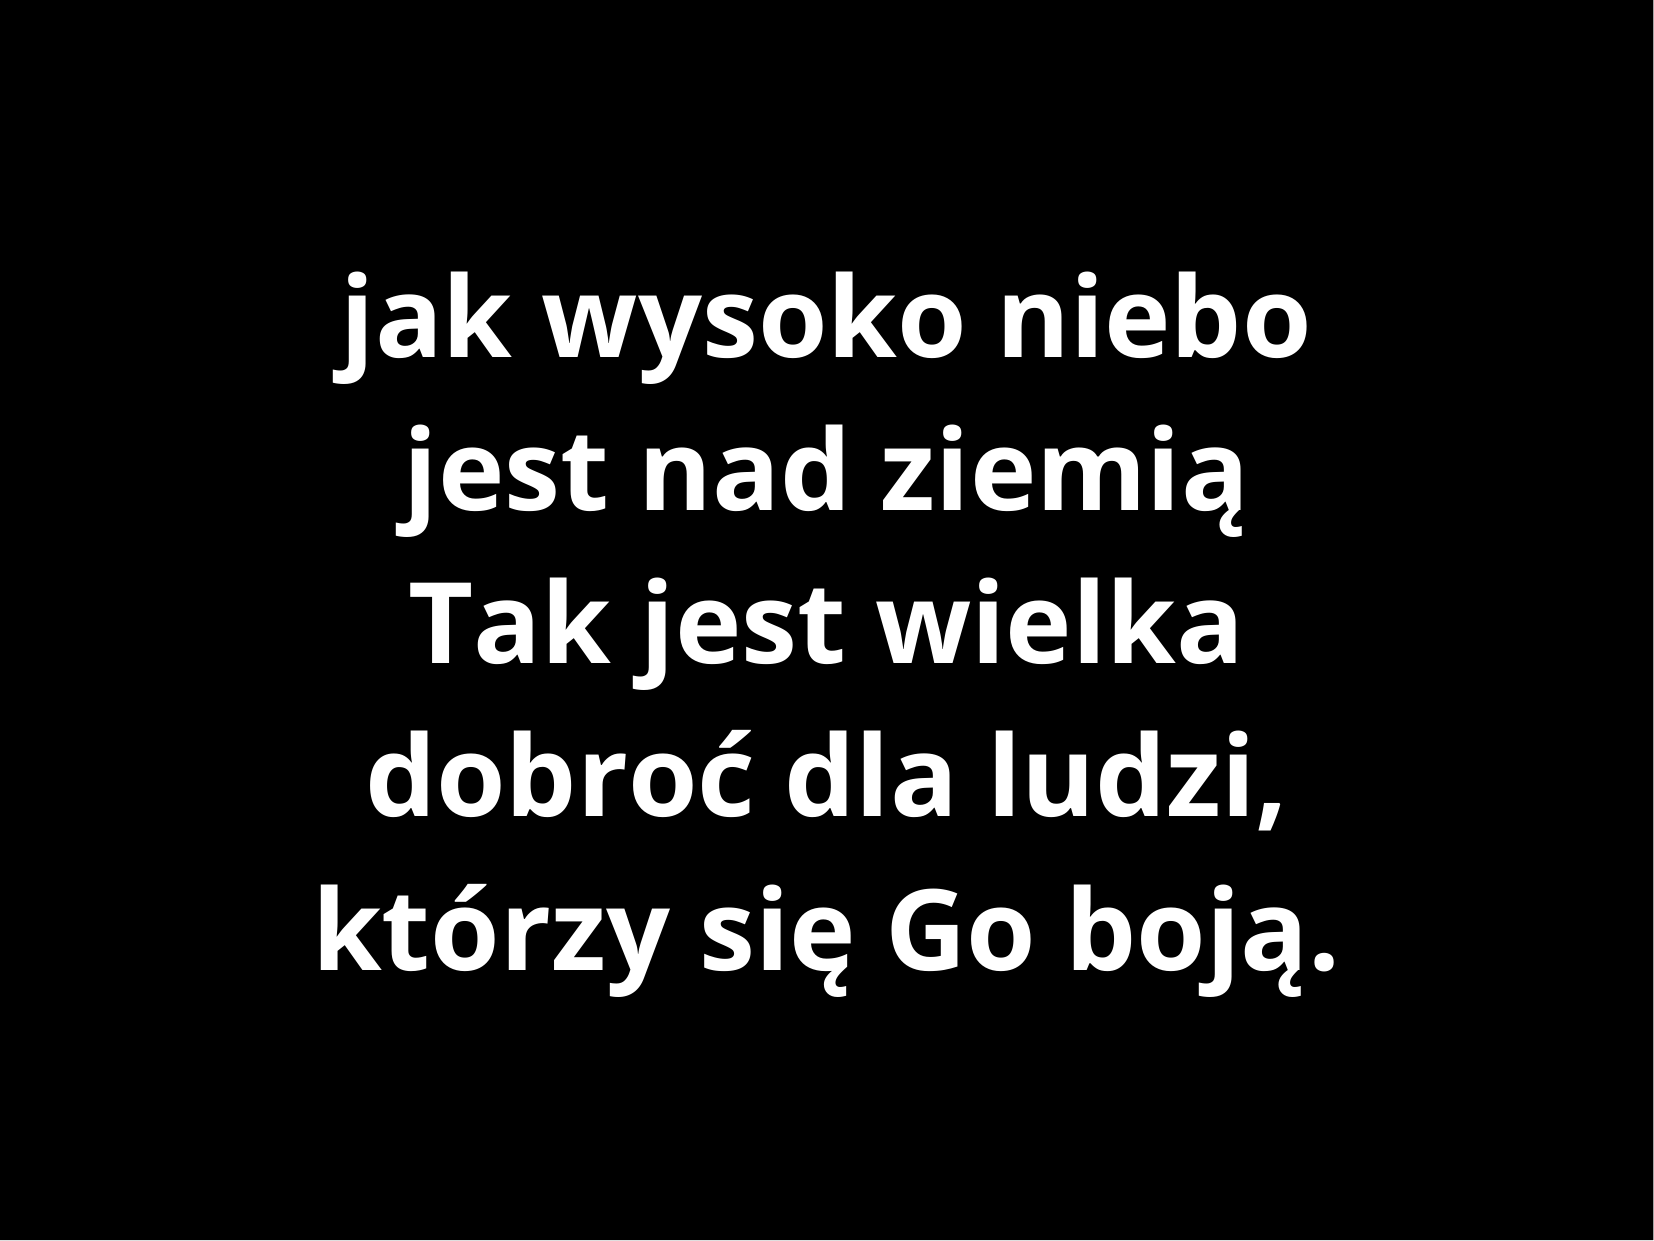

# jak wysoko niebo jest nad ziemią Tak jest wielka dobroć dla ludzi, którzy się Go boją.